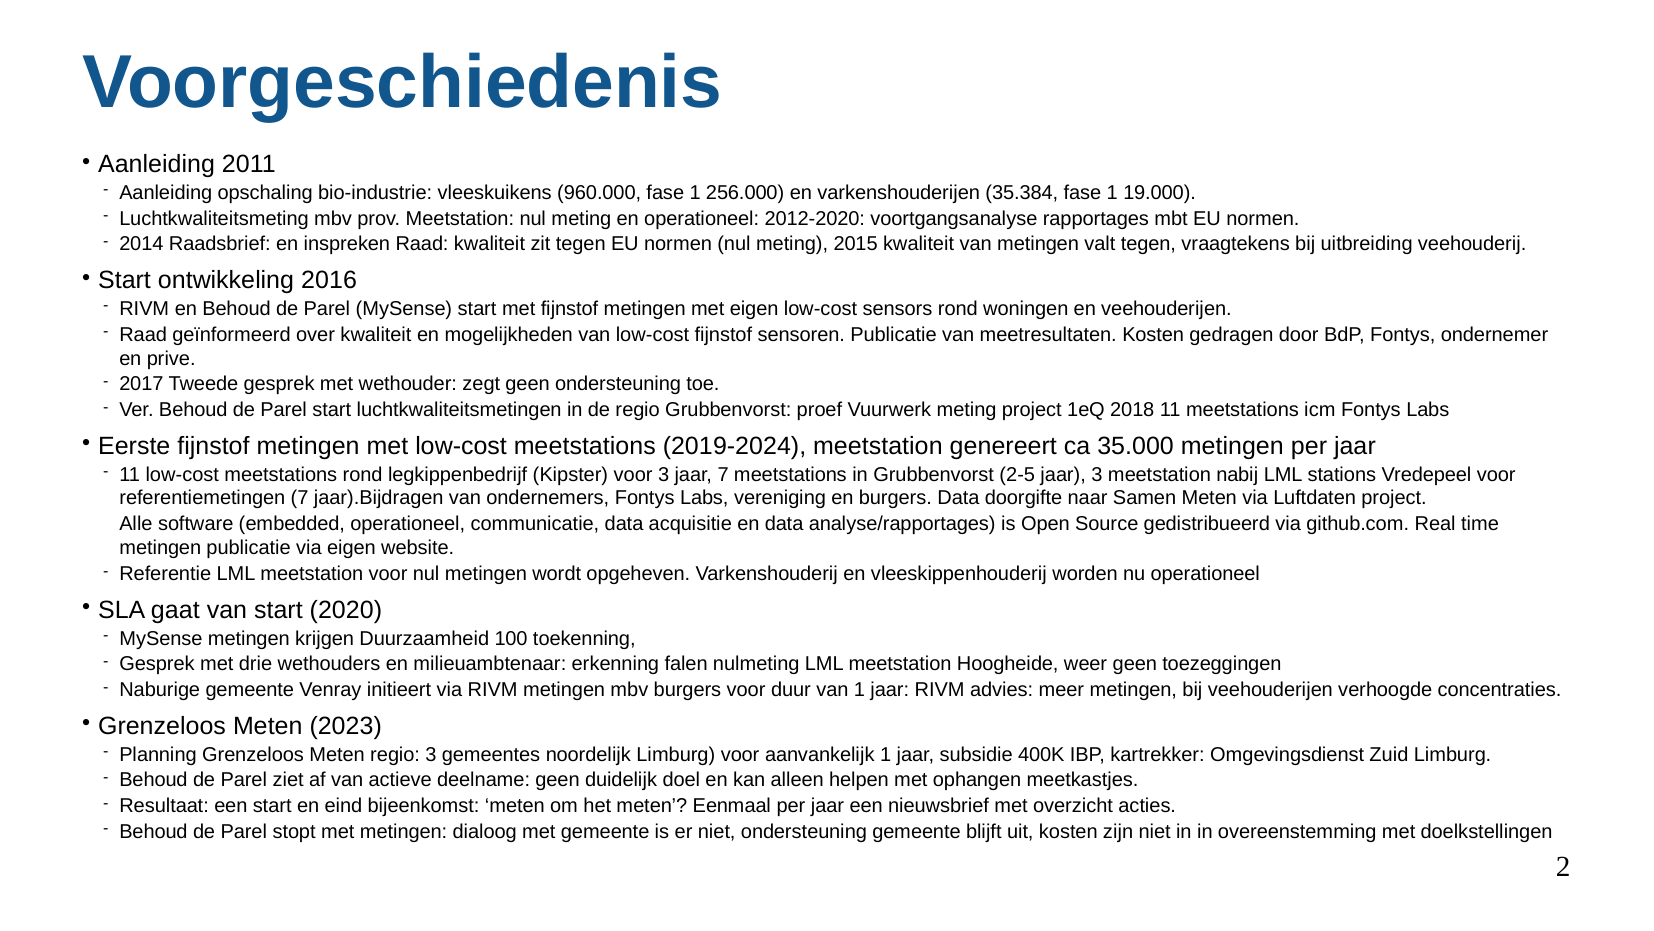

# Voorgeschiedenis
Aanleiding 2011
Aanleiding opschaling bio-industrie: vleeskuikens (960.000, fase 1 256.000) en varkenshouderijen (35.384, fase 1 19.000).
Luchtkwaliteitsmeting mbv prov. Meetstation: nul meting en operationeel: 2012-2020: voortgangsanalyse rapportages mbt EU normen.
2014 Raadsbrief: en inspreken Raad: kwaliteit zit tegen EU normen (nul meting), 2015 kwaliteit van metingen valt tegen, vraagtekens bij uitbreiding veehouderij.
Start ontwikkeling 2016
RIVM en Behoud de Parel (MySense) start met fijnstof metingen met eigen low-cost sensors rond woningen en veehouderijen.
Raad geïnformeerd over kwaliteit en mogelijkheden van low-cost fijnstof sensoren. Publicatie van meetresultaten. Kosten gedragen door BdP, Fontys, ondernemer en prive.
2017 Tweede gesprek met wethouder: zegt geen ondersteuning toe.
Ver. Behoud de Parel start luchtkwaliteitsmetingen in de regio Grubbenvorst: proef Vuurwerk meting project 1eQ 2018 11 meetstations icm Fontys Labs
Eerste fijnstof metingen met low-cost meetstations (2019-2024), meetstation genereert ca 35.000 metingen per jaar
11 low-cost meetstations rond legkippenbedrijf (Kipster) voor 3 jaar, 7 meetstations in Grubbenvorst (2-5 jaar), 3 meetstation nabij LML stations Vredepeel voor referentiemetingen (7 jaar).Bijdragen van ondernemers, Fontys Labs, vereniging en burgers. Data doorgifte naar Samen Meten via Luftdaten project.
Alle software (embedded, operationeel, communicatie, data acquisitie en data analyse/rapportages) is Open Source gedistribueerd via github.com. Real time metingen publicatie via eigen website.
Referentie LML meetstation voor nul metingen wordt opgeheven. Varkenshouderij en vleeskippenhouderij worden nu operationeel
SLA gaat van start (2020)
MySense metingen krijgen Duurzaamheid 100 toekenning,
Gesprek met drie wethouders en milieuambtenaar: erkenning falen nulmeting LML meetstation Hoogheide, weer geen toezeggingen
Naburige gemeente Venray initieert via RIVM metingen mbv burgers voor duur van 1 jaar: RIVM advies: meer metingen, bij veehouderijen verhoogde concentraties.
Grenzeloos Meten (2023)
Planning Grenzeloos Meten regio: 3 gemeentes noordelijk Limburg) voor aanvankelijk 1 jaar, subsidie 400K IBP, kartrekker: Omgevingsdienst Zuid Limburg.
Behoud de Parel ziet af van actieve deelname: geen duidelijk doel en kan alleen helpen met ophangen meetkastjes.
Resultaat: een start en eind bijeenkomst: ‘meten om het meten’? Eenmaal per jaar een nieuwsbrief met overzicht acties.
Behoud de Parel stopt met metingen: dialoog met gemeente is er niet, ondersteuning gemeente blijft uit, kosten zijn niet in in overeenstemming met doelkstellingen
2